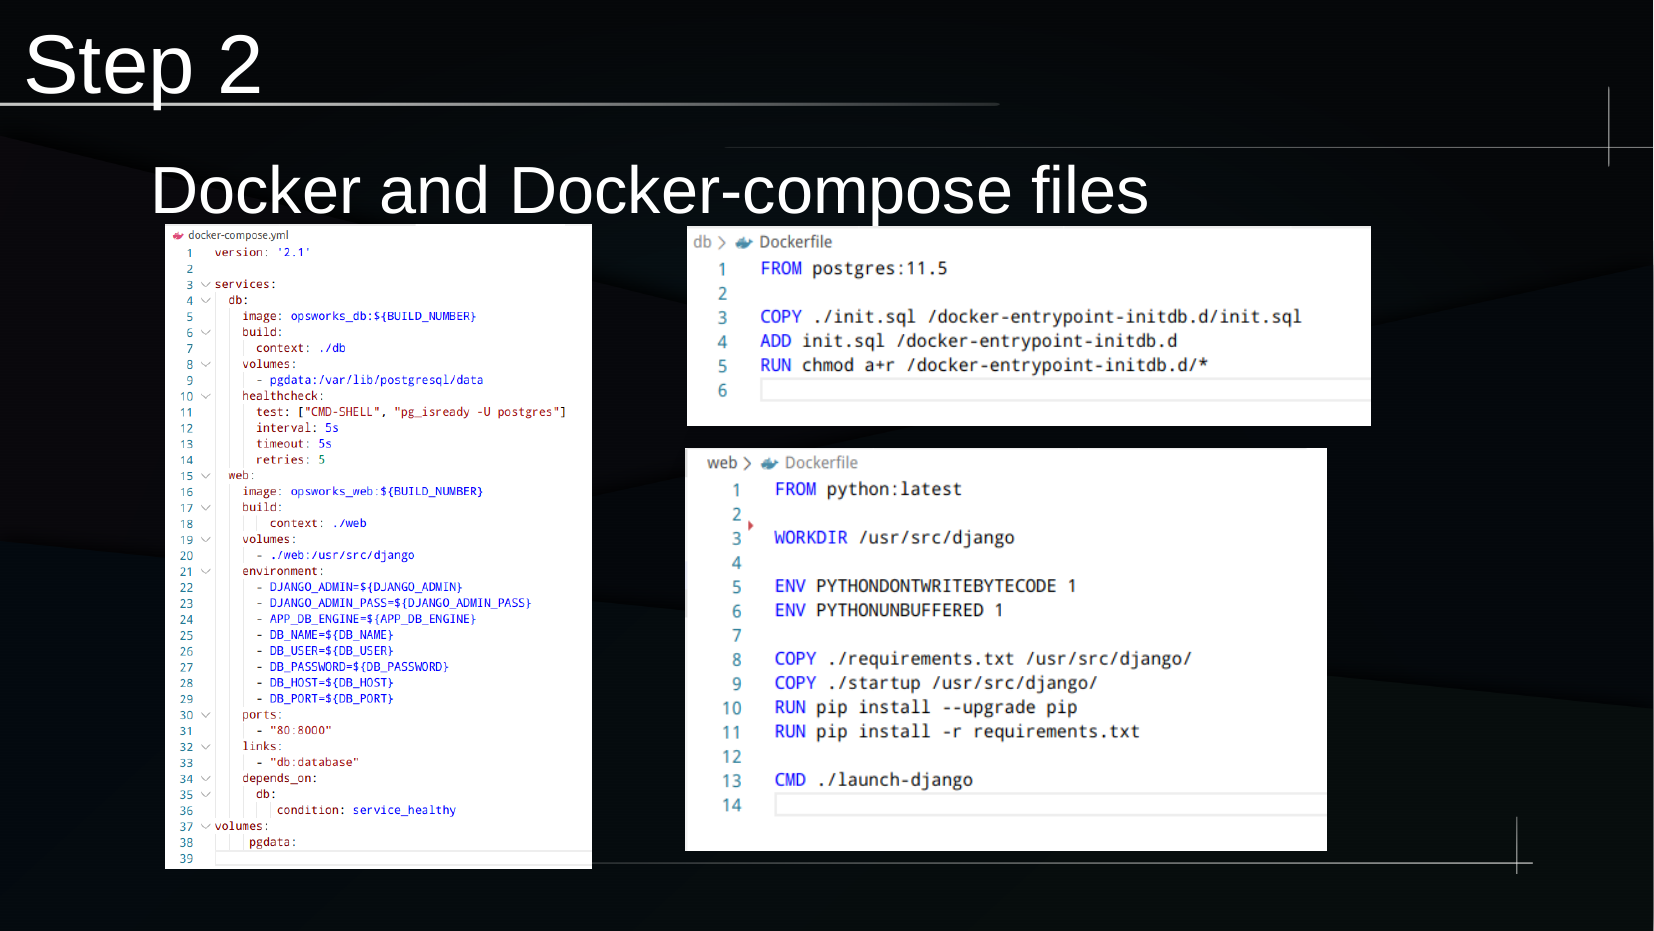

# Step 2
Docker and Docker-compose files